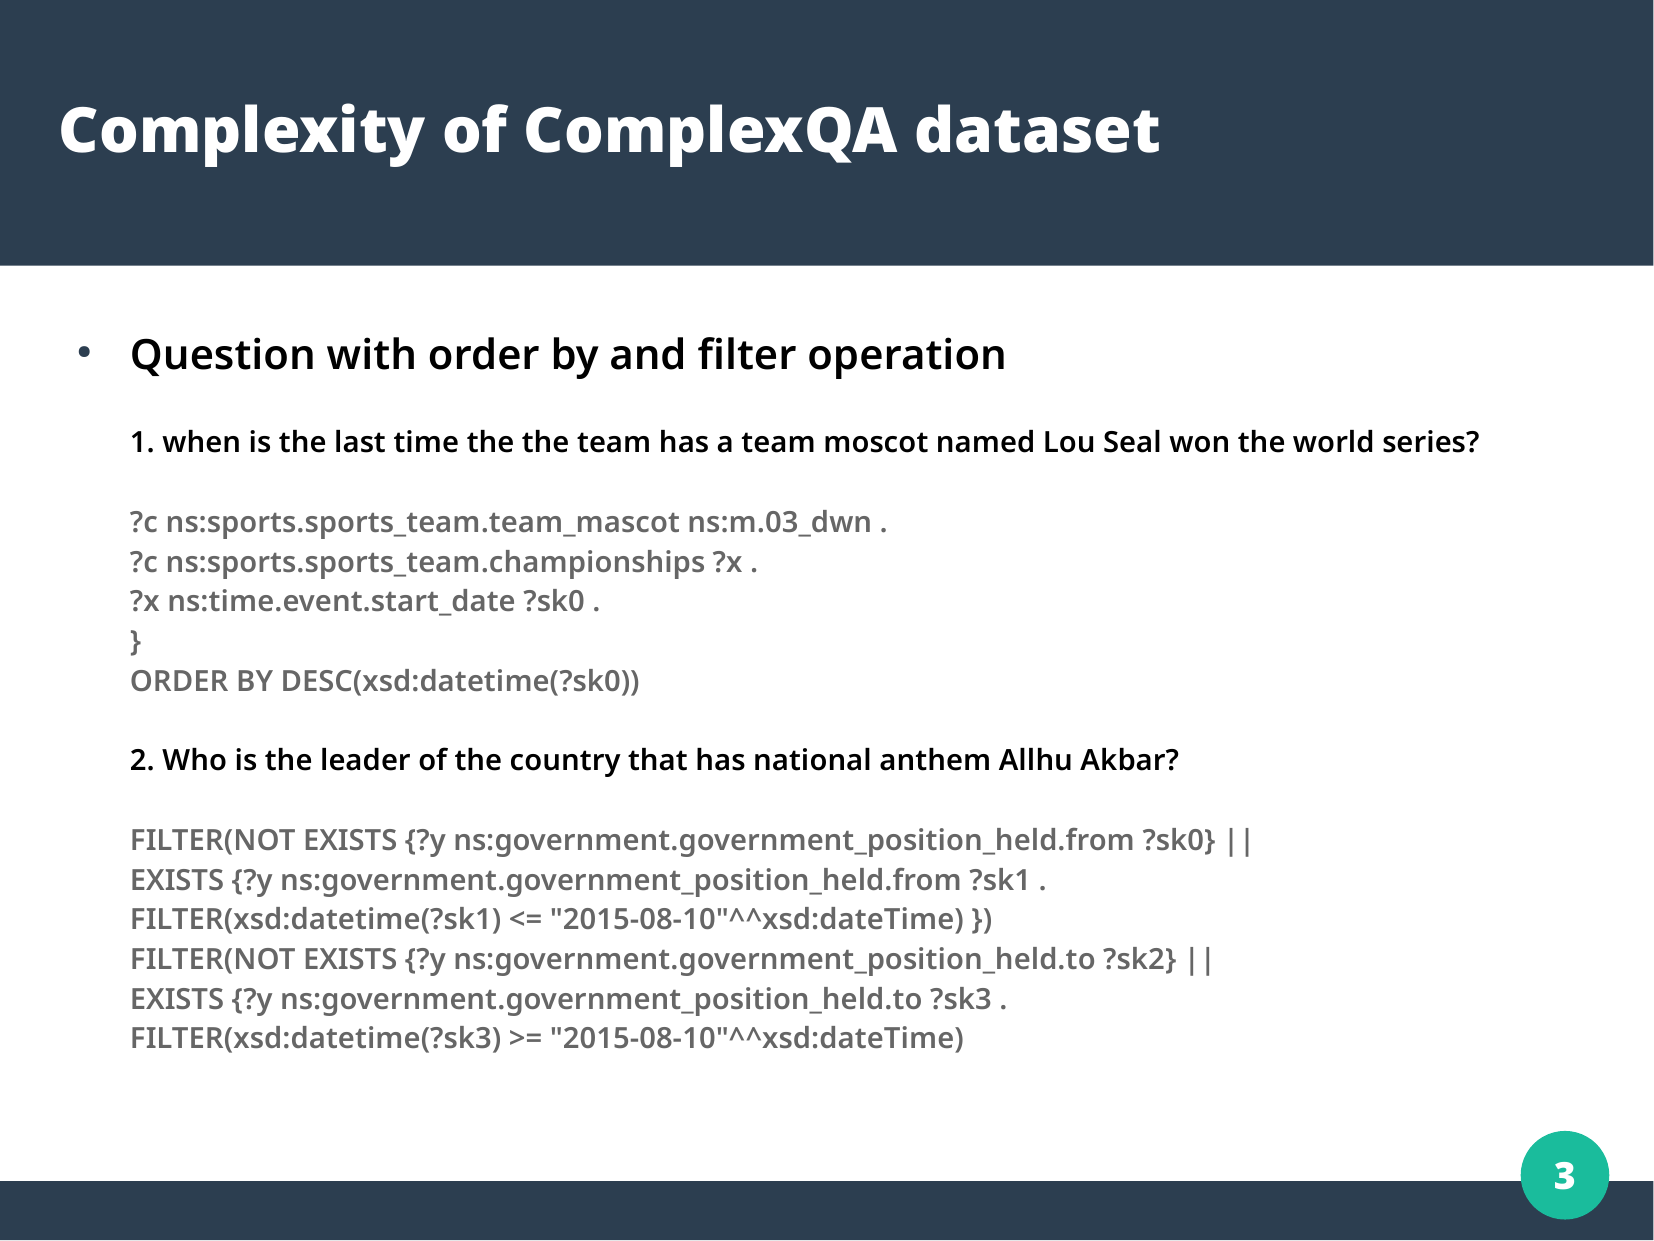

# Complexity of ComplexQA dataset
Question with order by and filter operation
1. when is the last time the the team has a team moscot named Lou Seal won the world series?
?c ns:sports.sports_team.team_mascot ns:m.03_dwn .
?c ns:sports.sports_team.championships ?x .
?x ns:time.event.start_date ?sk0 .
}
ORDER BY DESC(xsd:datetime(?sk0))
2. Who is the leader of the country that has national anthem Allhu Akbar?
FILTER(NOT EXISTS {?y ns:government.government_position_held.from ?sk0} ||
EXISTS {?y ns:government.government_position_held.from ?sk1 .
FILTER(xsd:datetime(?sk1) <= "2015-08-10"^^xsd:dateTime) })
FILTER(NOT EXISTS {?y ns:government.government_position_held.to ?sk2} ||
EXISTS {?y ns:government.government_position_held.to ?sk3 .
FILTER(xsd:datetime(?sk3) >= "2015-08-10"^^xsd:dateTime)
3